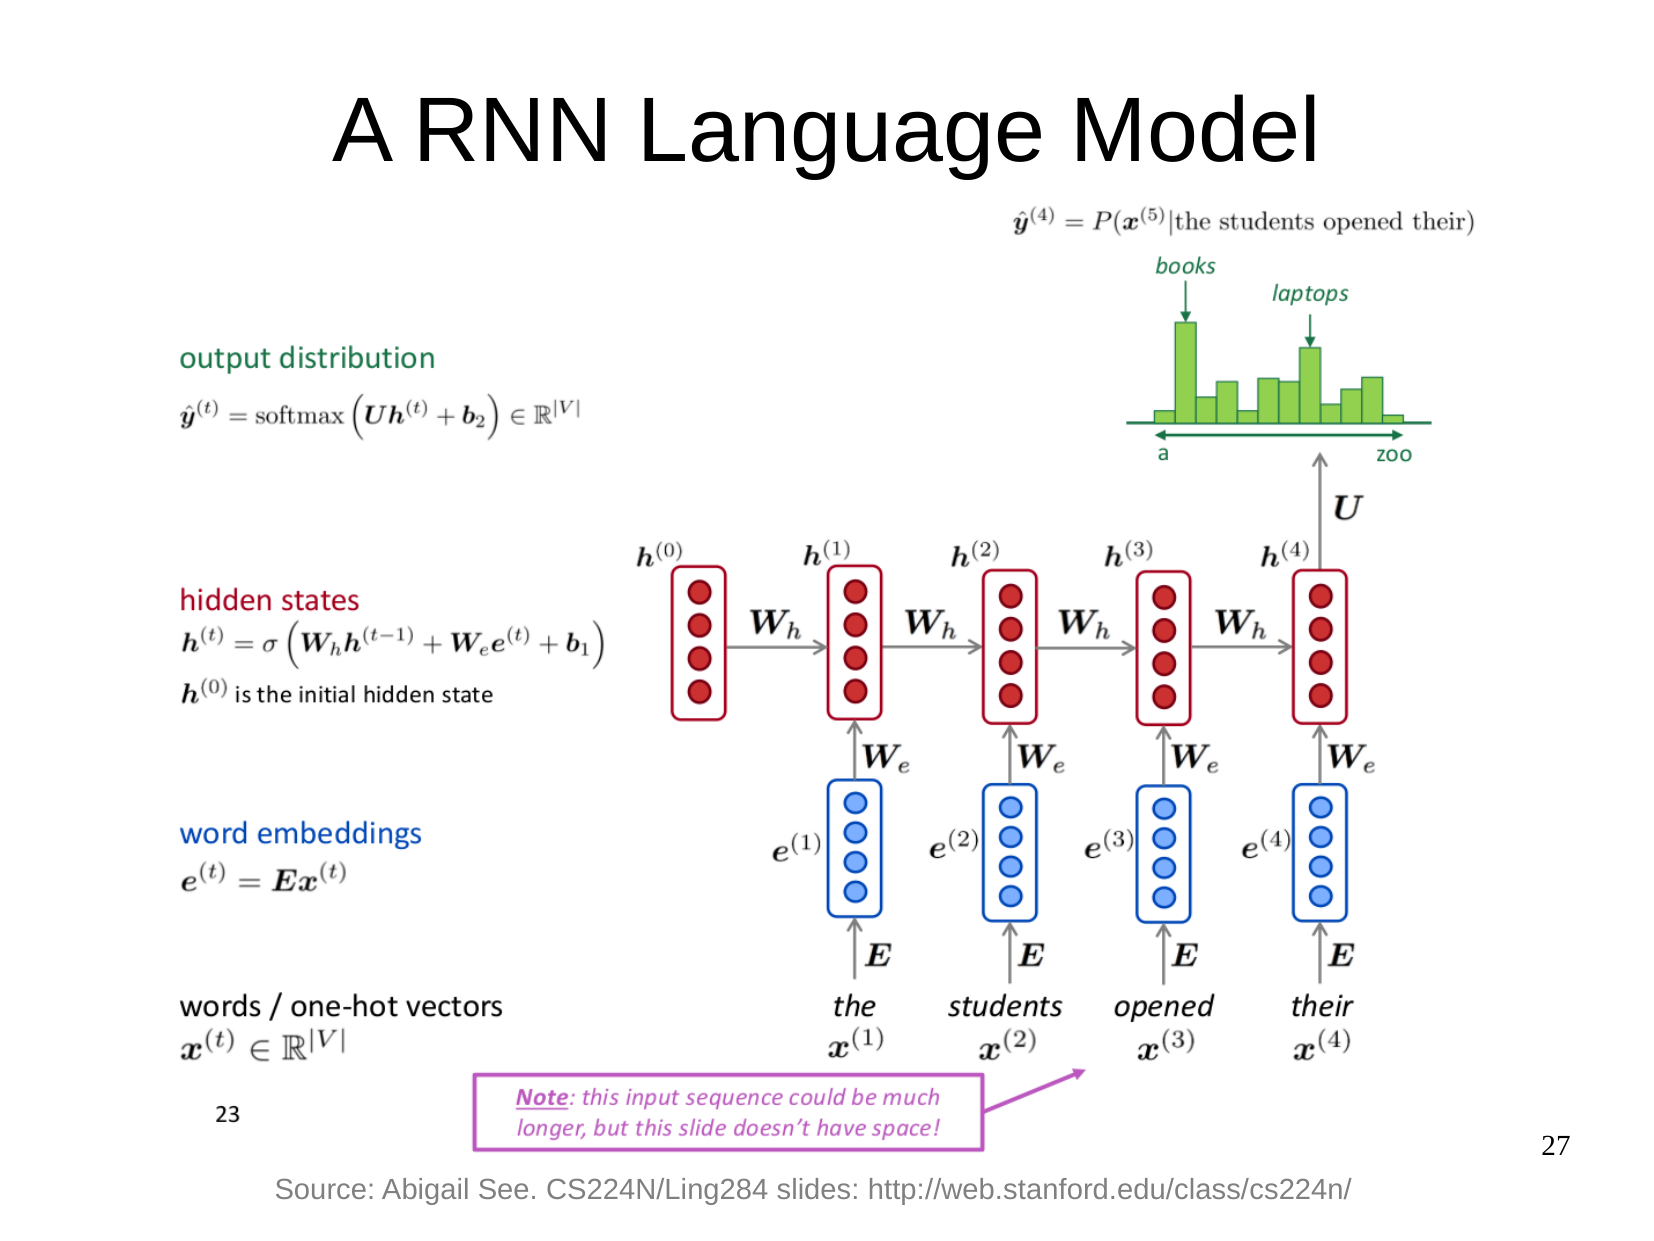

# A RNN Language Model
27
Source: Abigail See. CS224N/Ling284 slides: http://web.stanford.edu/class/cs224n/